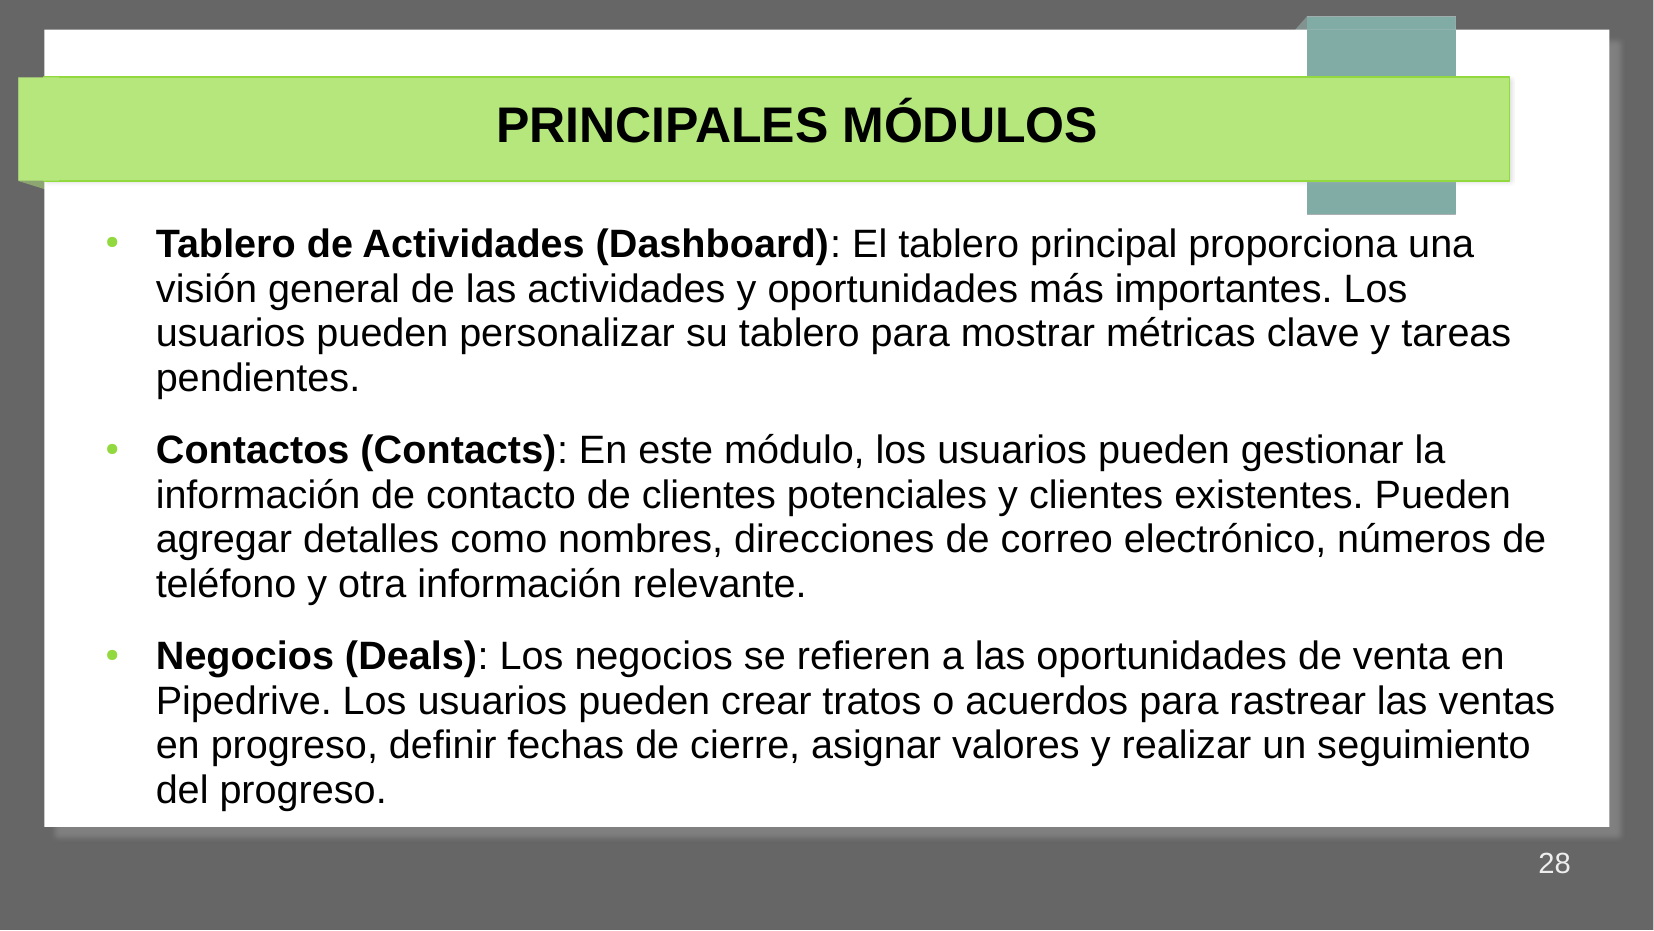

# PRINCIPALES MÓDULOS
Tablero de Actividades (Dashboard): El tablero principal proporciona una visión general de las actividades y oportunidades más importantes. Los usuarios pueden personalizar su tablero para mostrar métricas clave y tareas pendientes.
Contactos (Contacts): En este módulo, los usuarios pueden gestionar la información de contacto de clientes potenciales y clientes existentes. Pueden agregar detalles como nombres, direcciones de correo electrónico, números de teléfono y otra información relevante.
Negocios (Deals): Los negocios se refieren a las oportunidades de venta en Pipedrive. Los usuarios pueden crear tratos o acuerdos para rastrear las ventas en progreso, definir fechas de cierre, asignar valores y realizar un seguimiento del progreso.
28